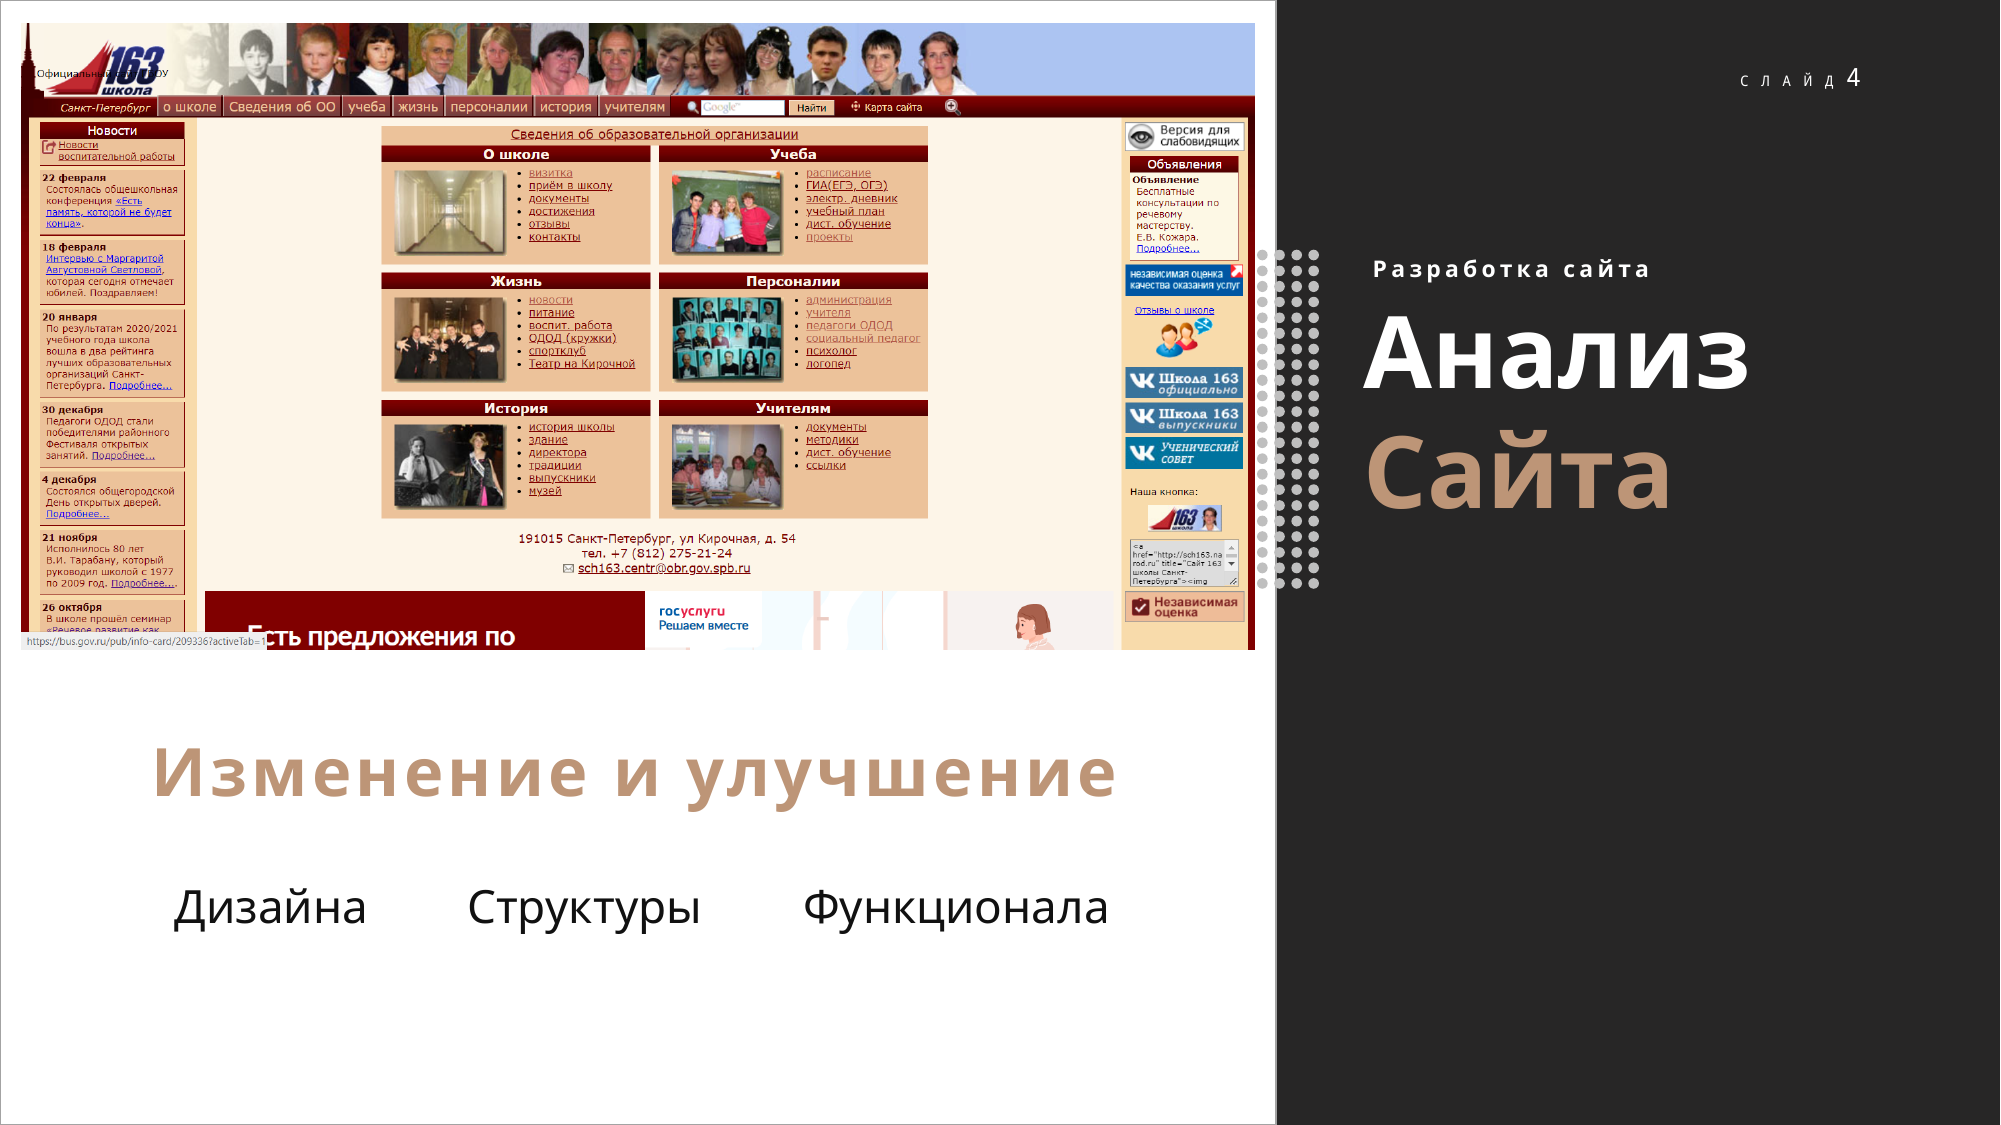

Разработка сайта
Анализ
Сайта
Изменение и улучшение
Дизайна
Структуры
Функционала